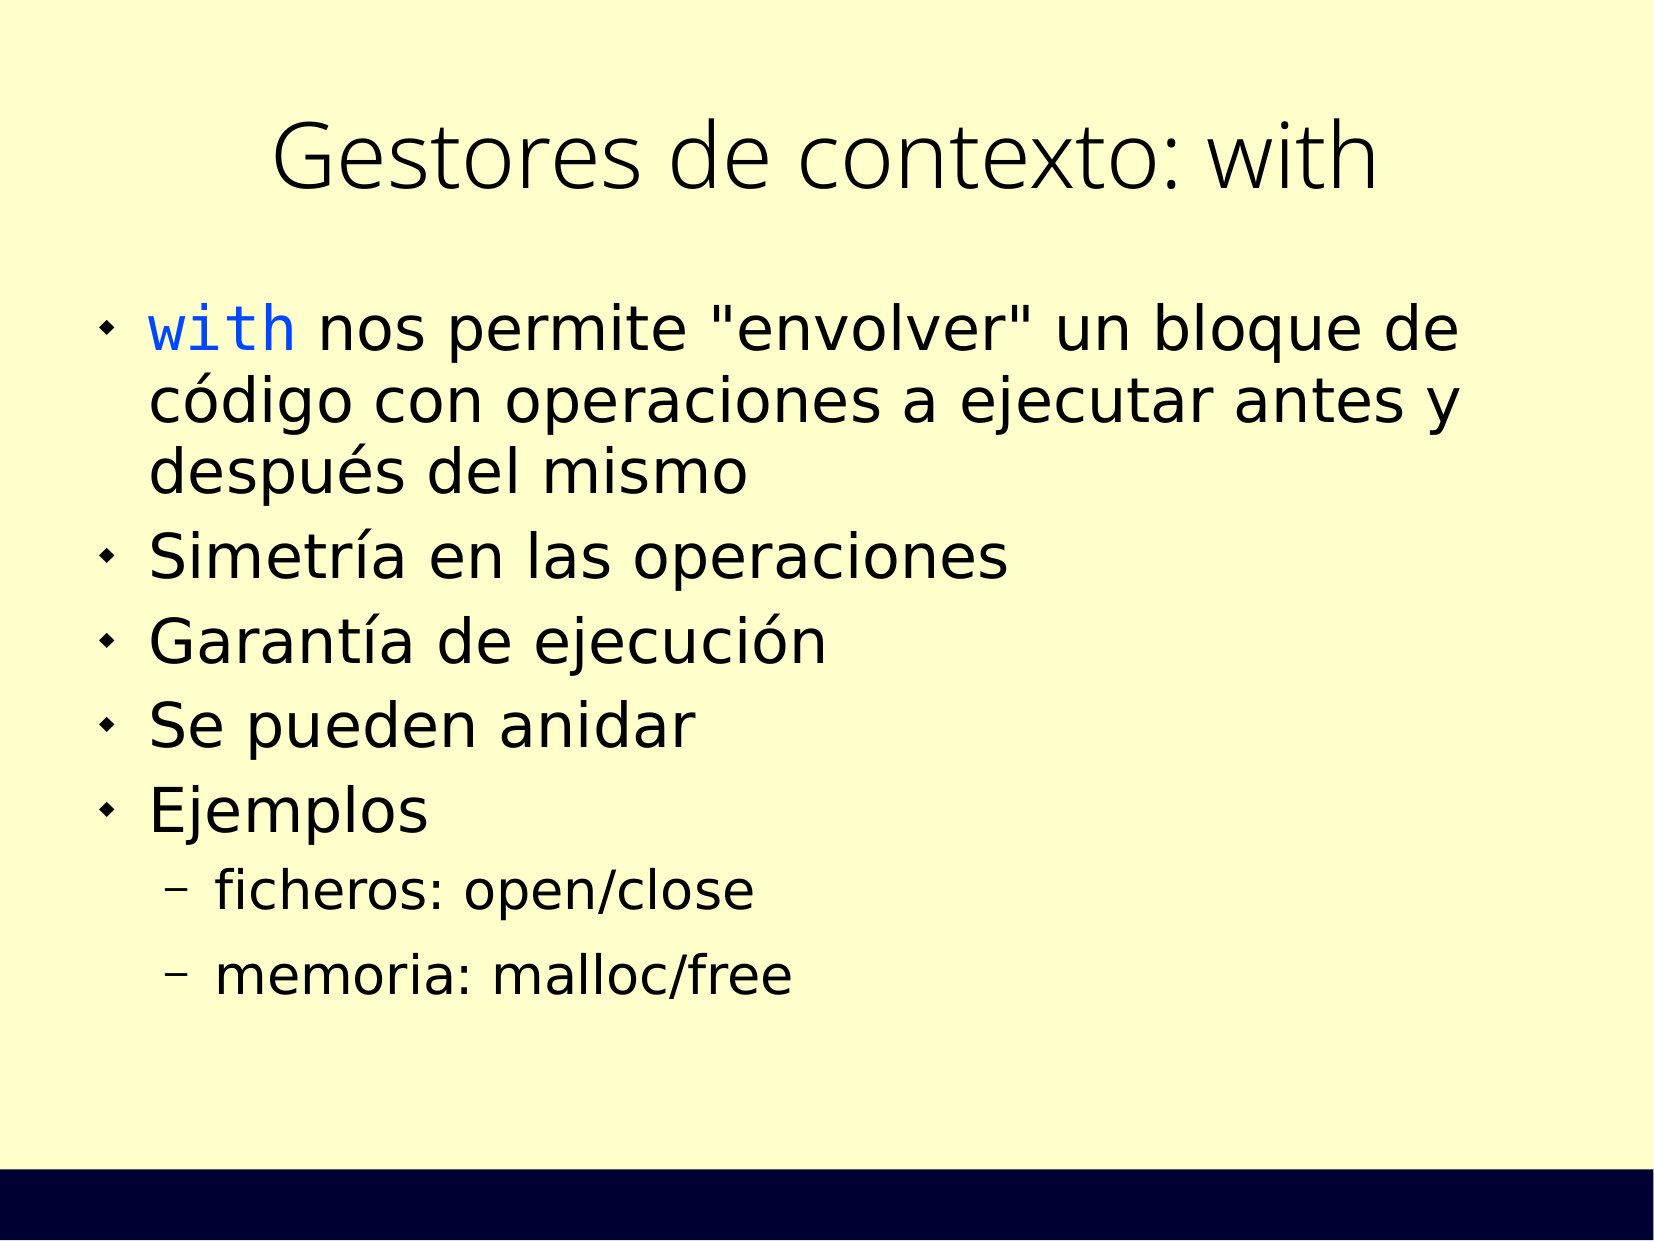

# Gestores de contexto: with
with nos permite "envolver" un bloque de código con operaciones a ejecutar antes y después del mismo
Simetría en las operaciones
Garantía de ejecución
Se pueden anidar
Ejemplos
ficheros: open/close
memoria: malloc/free